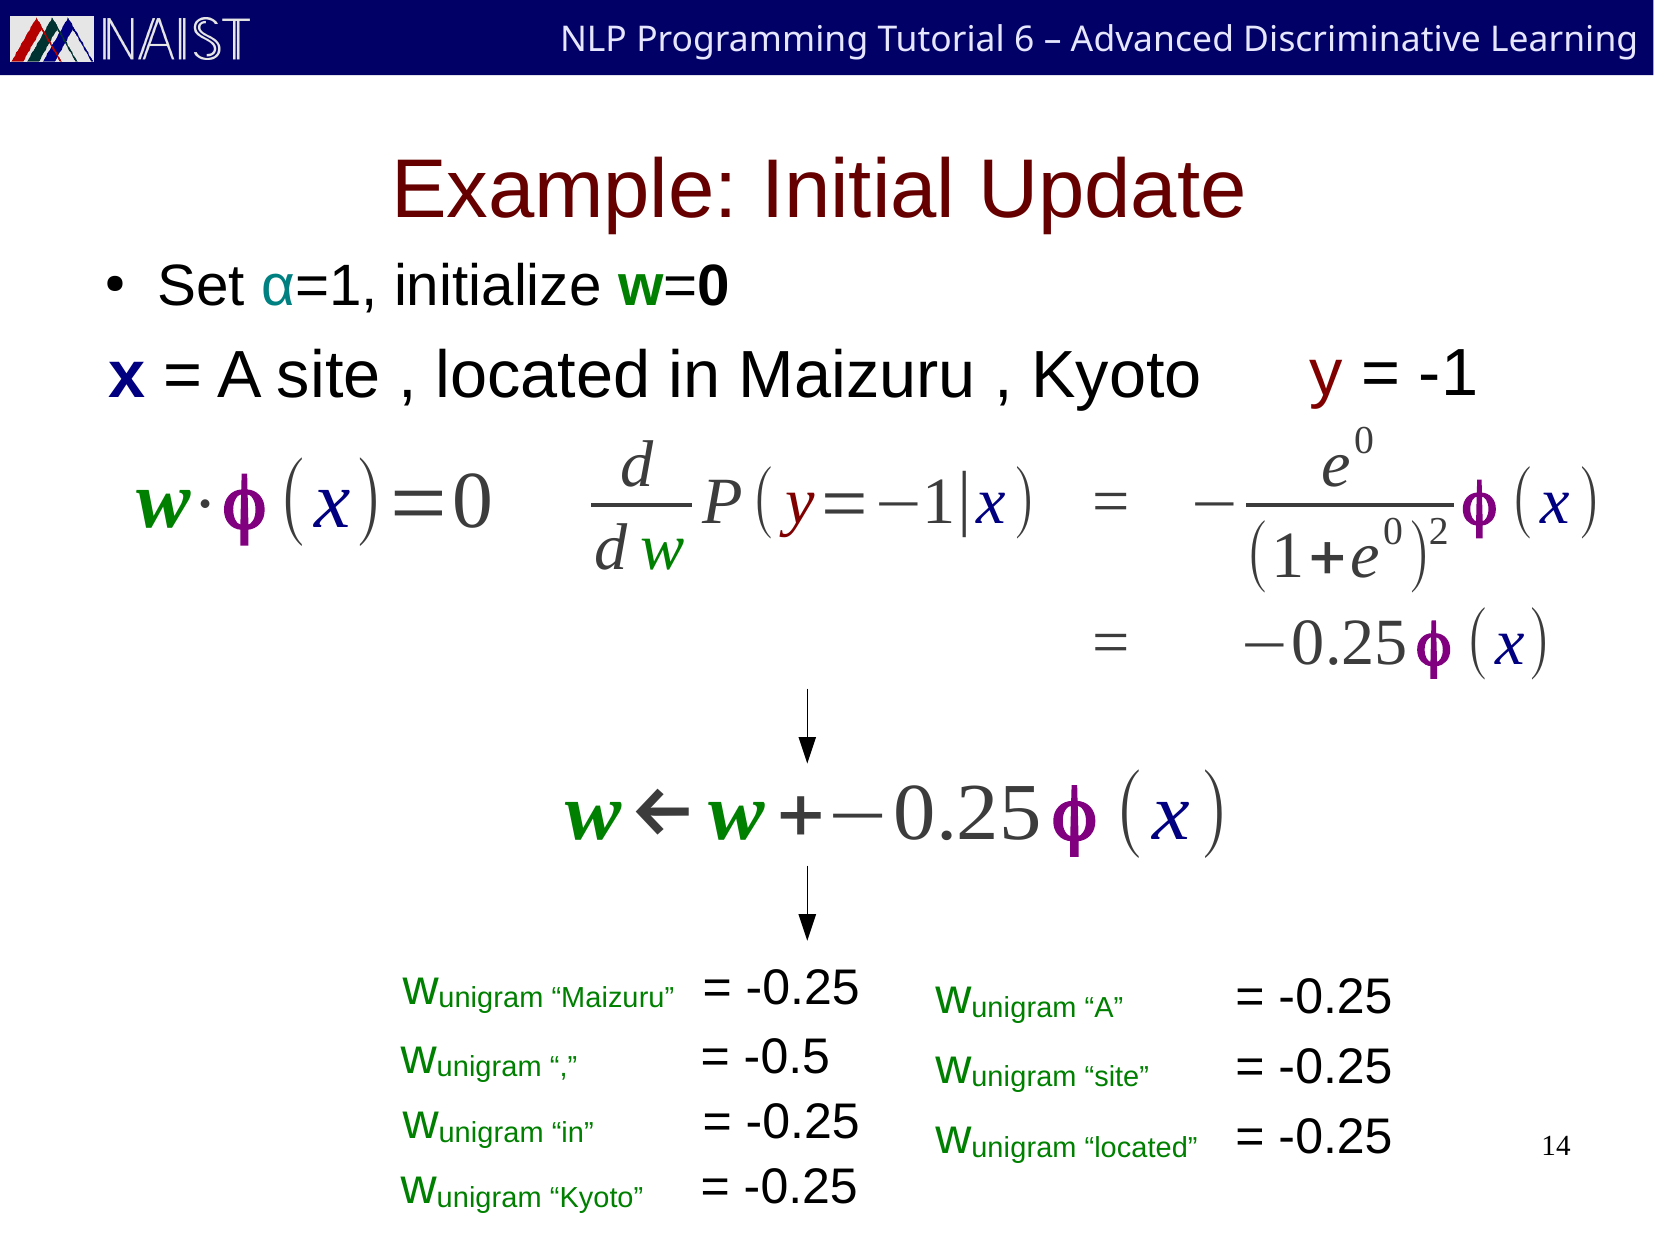

# Example: Initial Update
Set α=1, initialize w=0
y = -1
x = A site , located in Maizuru , Kyoto
wunigram “Maizuru” 	= -0.25
wunigram “A”		= -0.25
wunigram “,” 		= -0.5
wunigram “site”		= -0.25
wunigram “in” 		= -0.25
wunigram “located”	= -0.25
14
wunigram “Kyoto” 	= -0.25